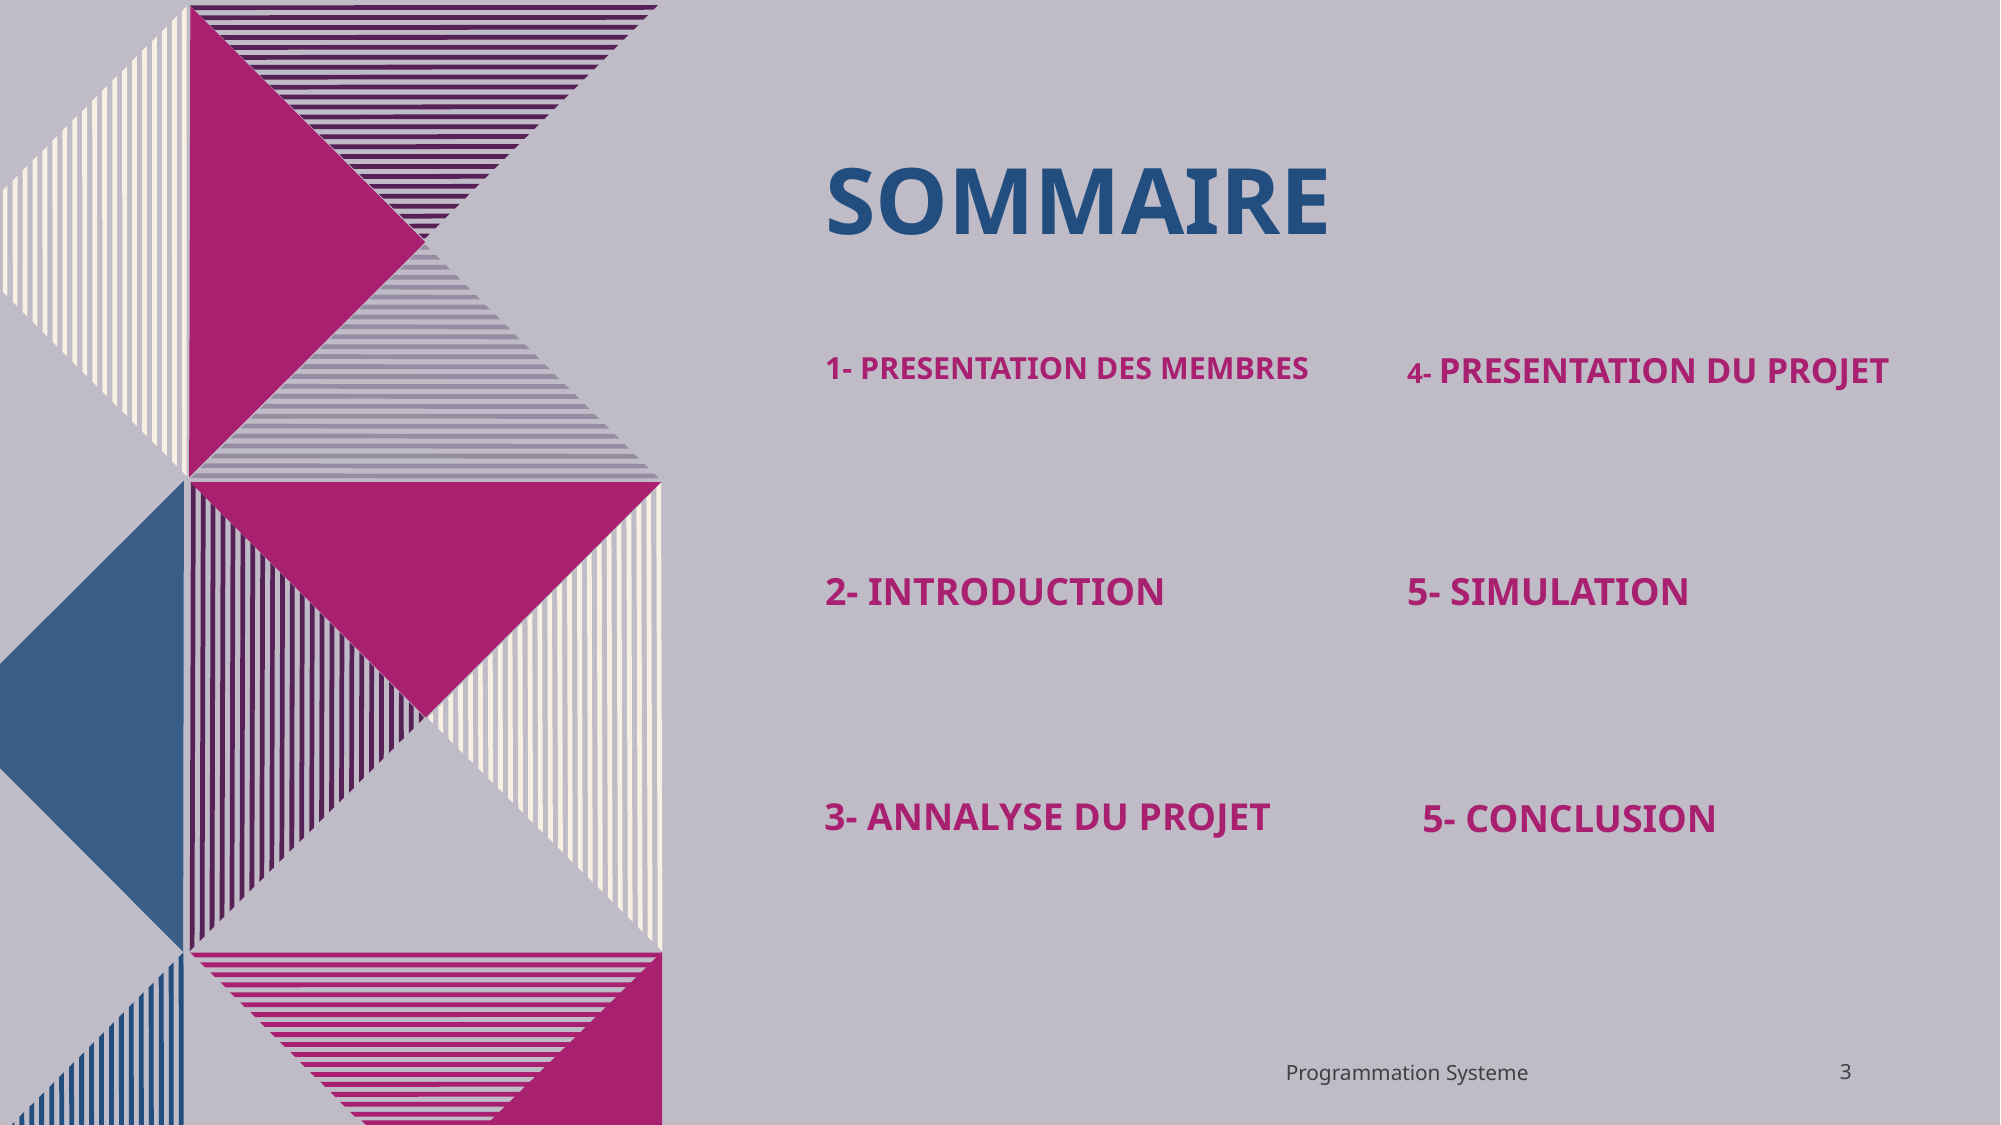

# sommaire
1- Presentation des membres
4- Presentation du Projet
2- Introduction
5- Simulation
3- annalyse du projet
5- CONCLUSION
Programmation Systeme